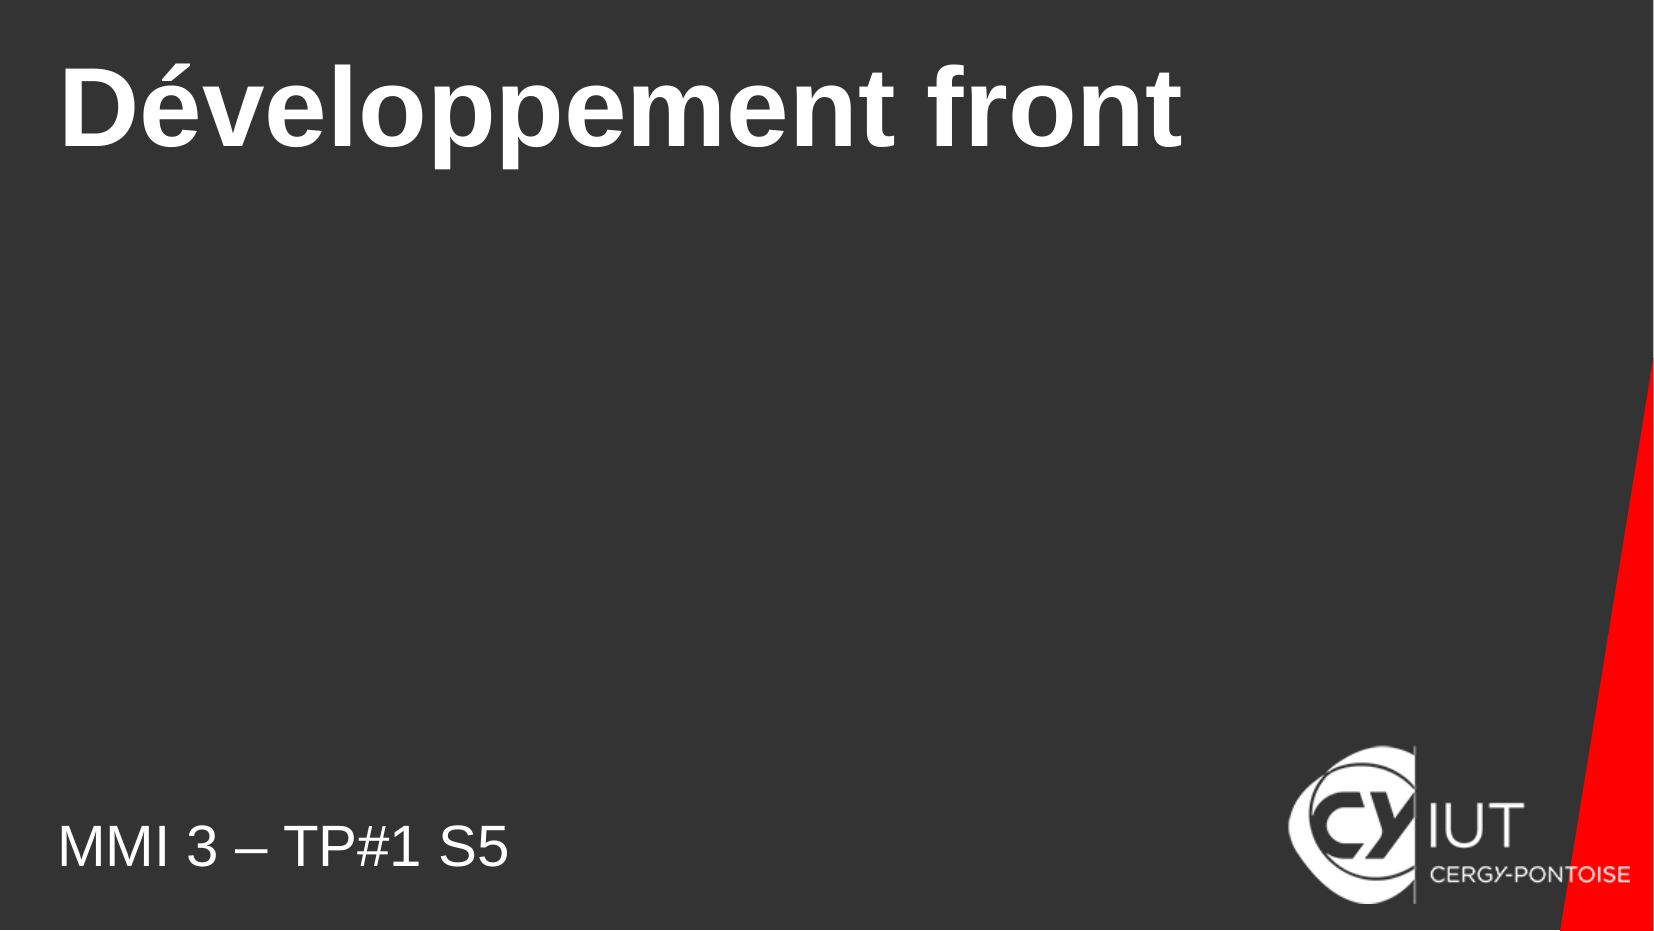

Développement front
MMI 3 – TP#1 S5